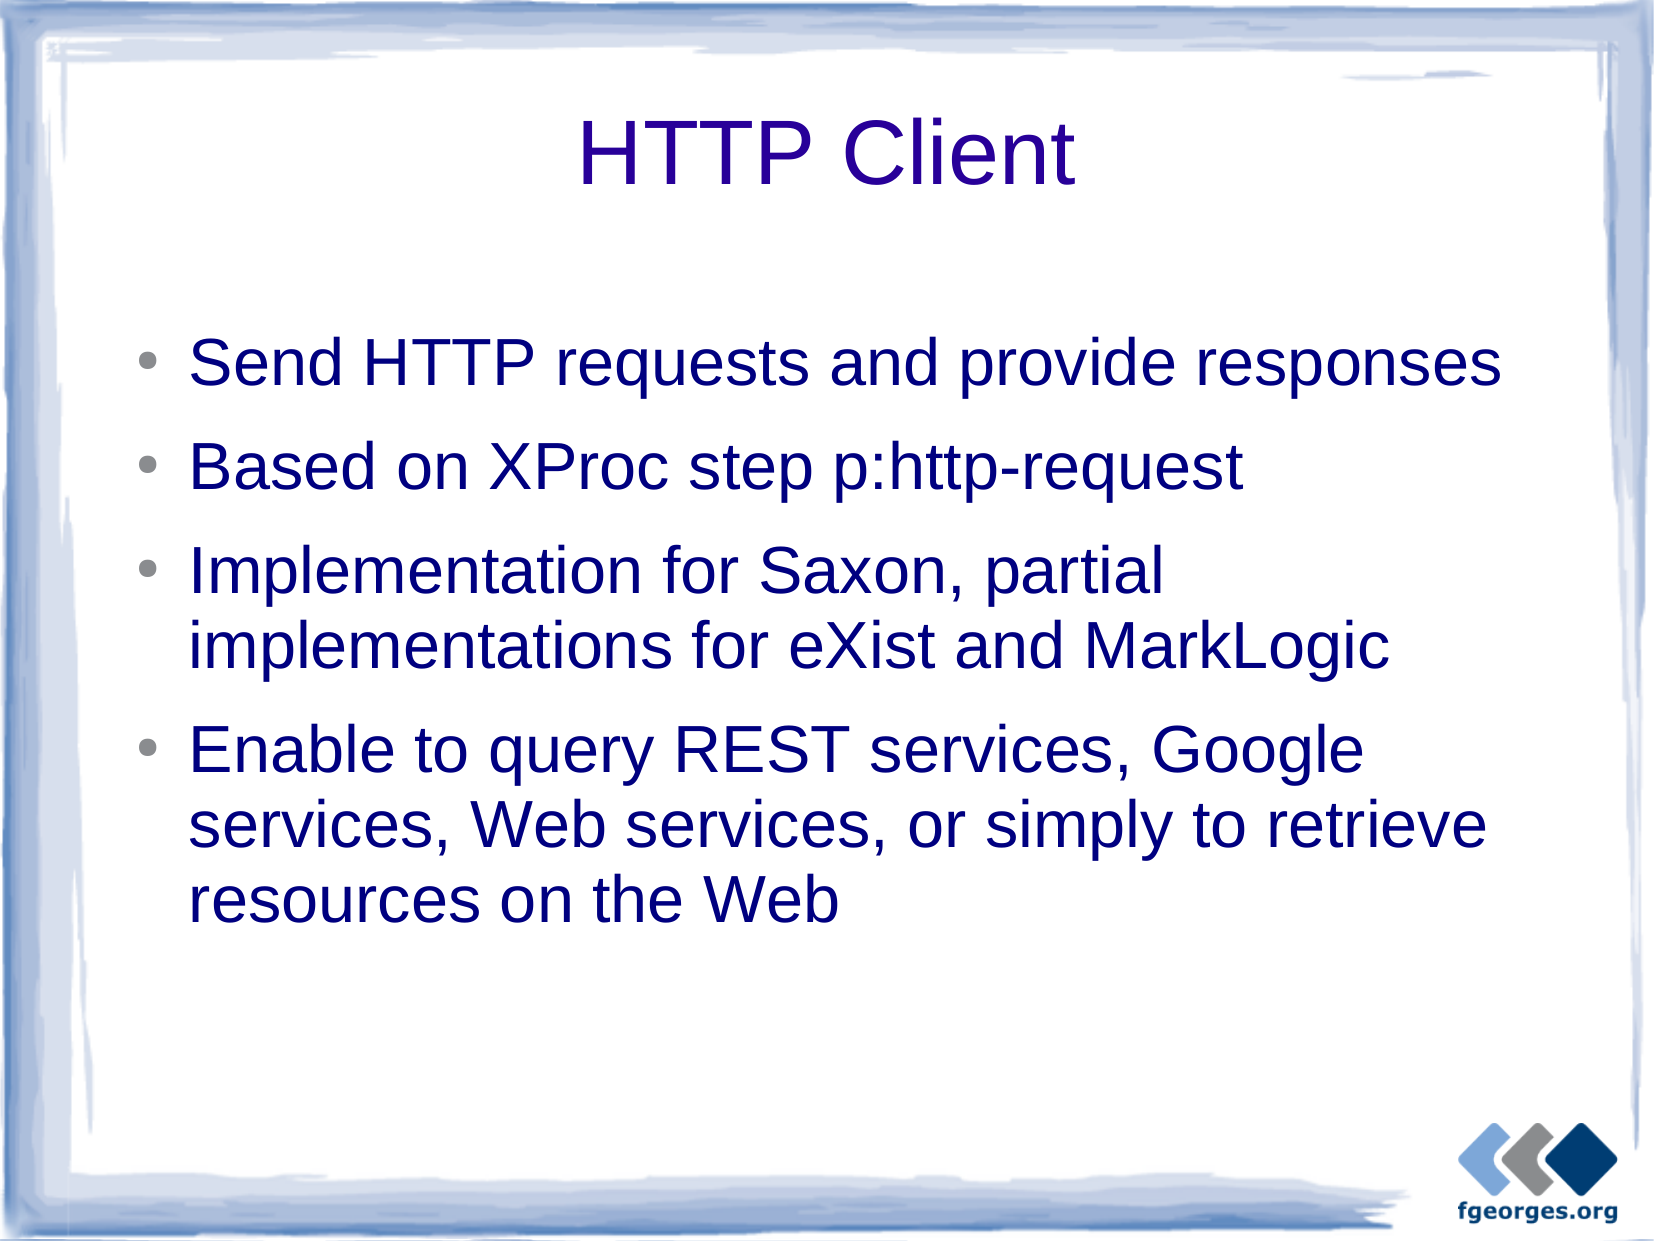

# HTTP Client
Send HTTP requests and provide responses
Based on XProc step p:http-request
Implementation for Saxon, partial implementations for eXist and MarkLogic
Enable to query REST services, Google services, Web services, or simply to retrieve resources on the Web